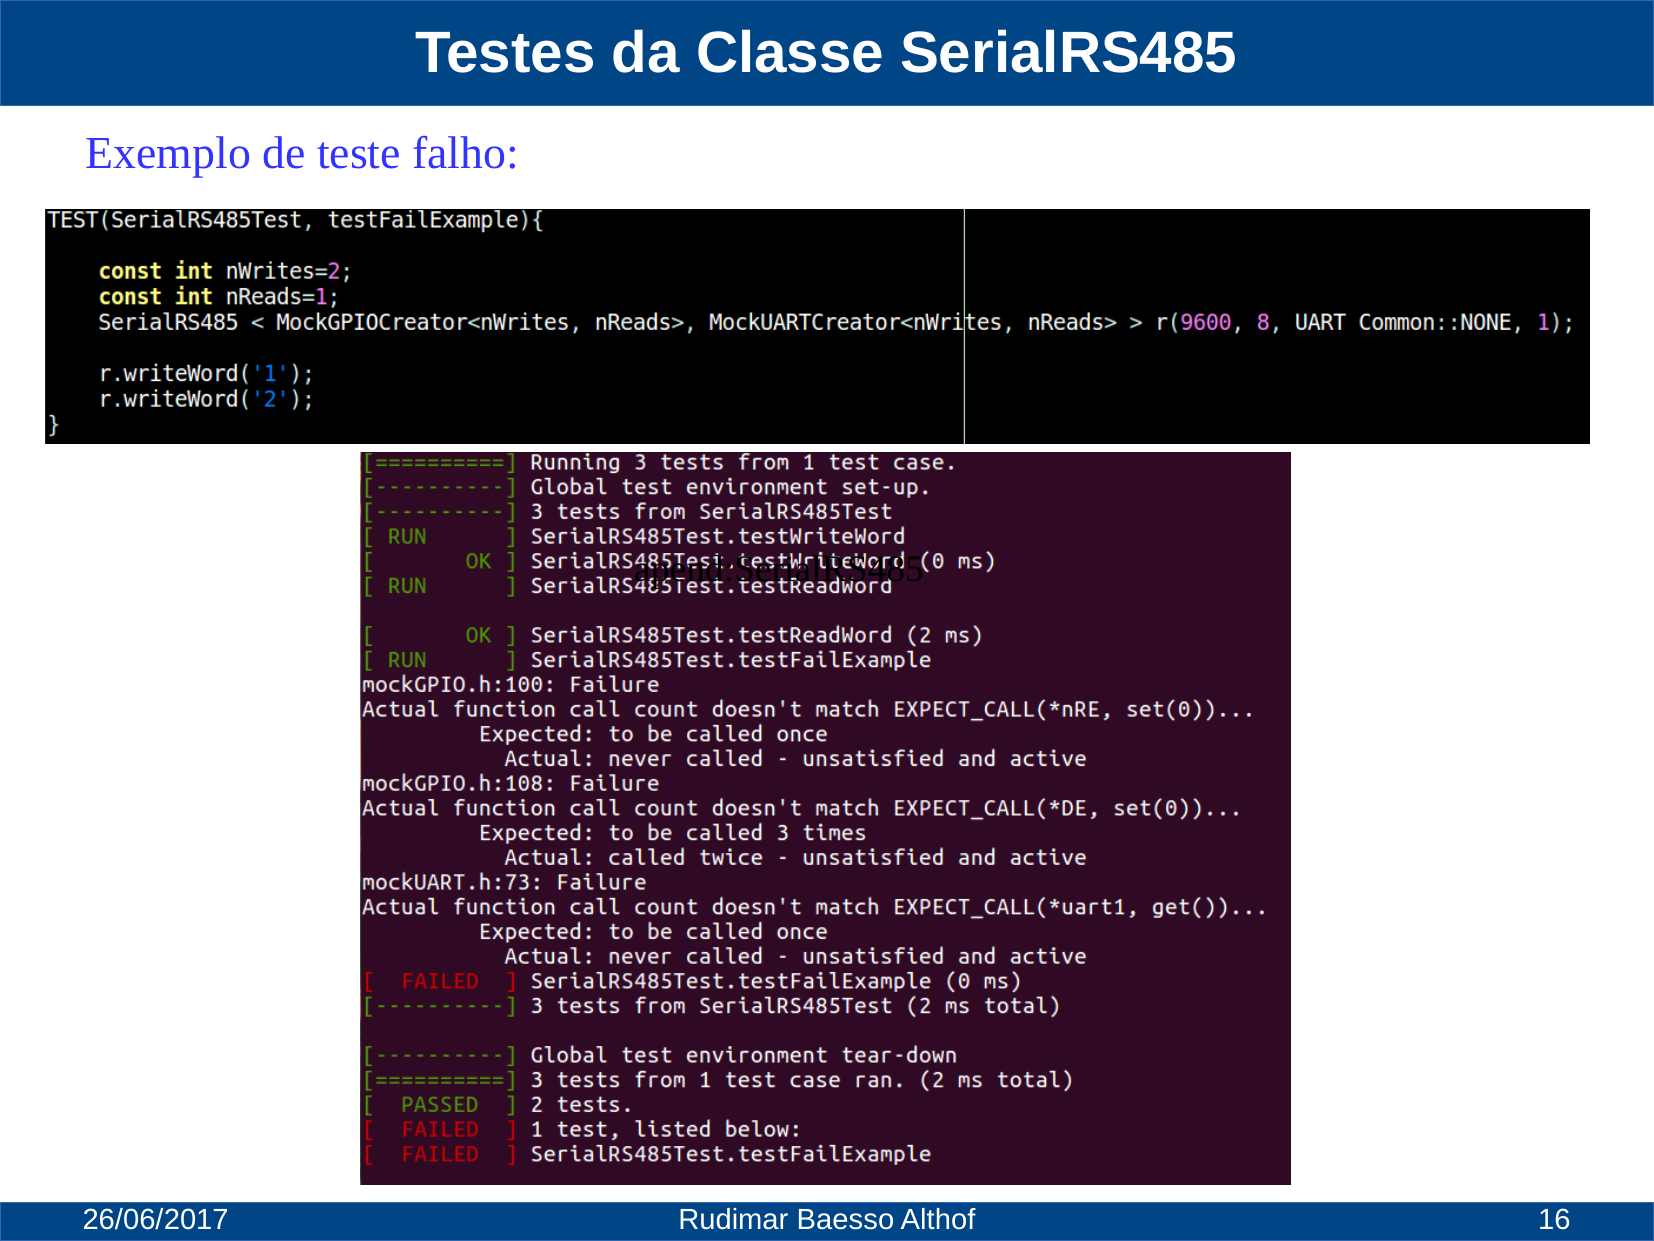

# Testes da Classe SerialRS485
Exemplo de teste falho:
apend:SerialRS485
26/06/2017
Rudimar Baesso Althof
16